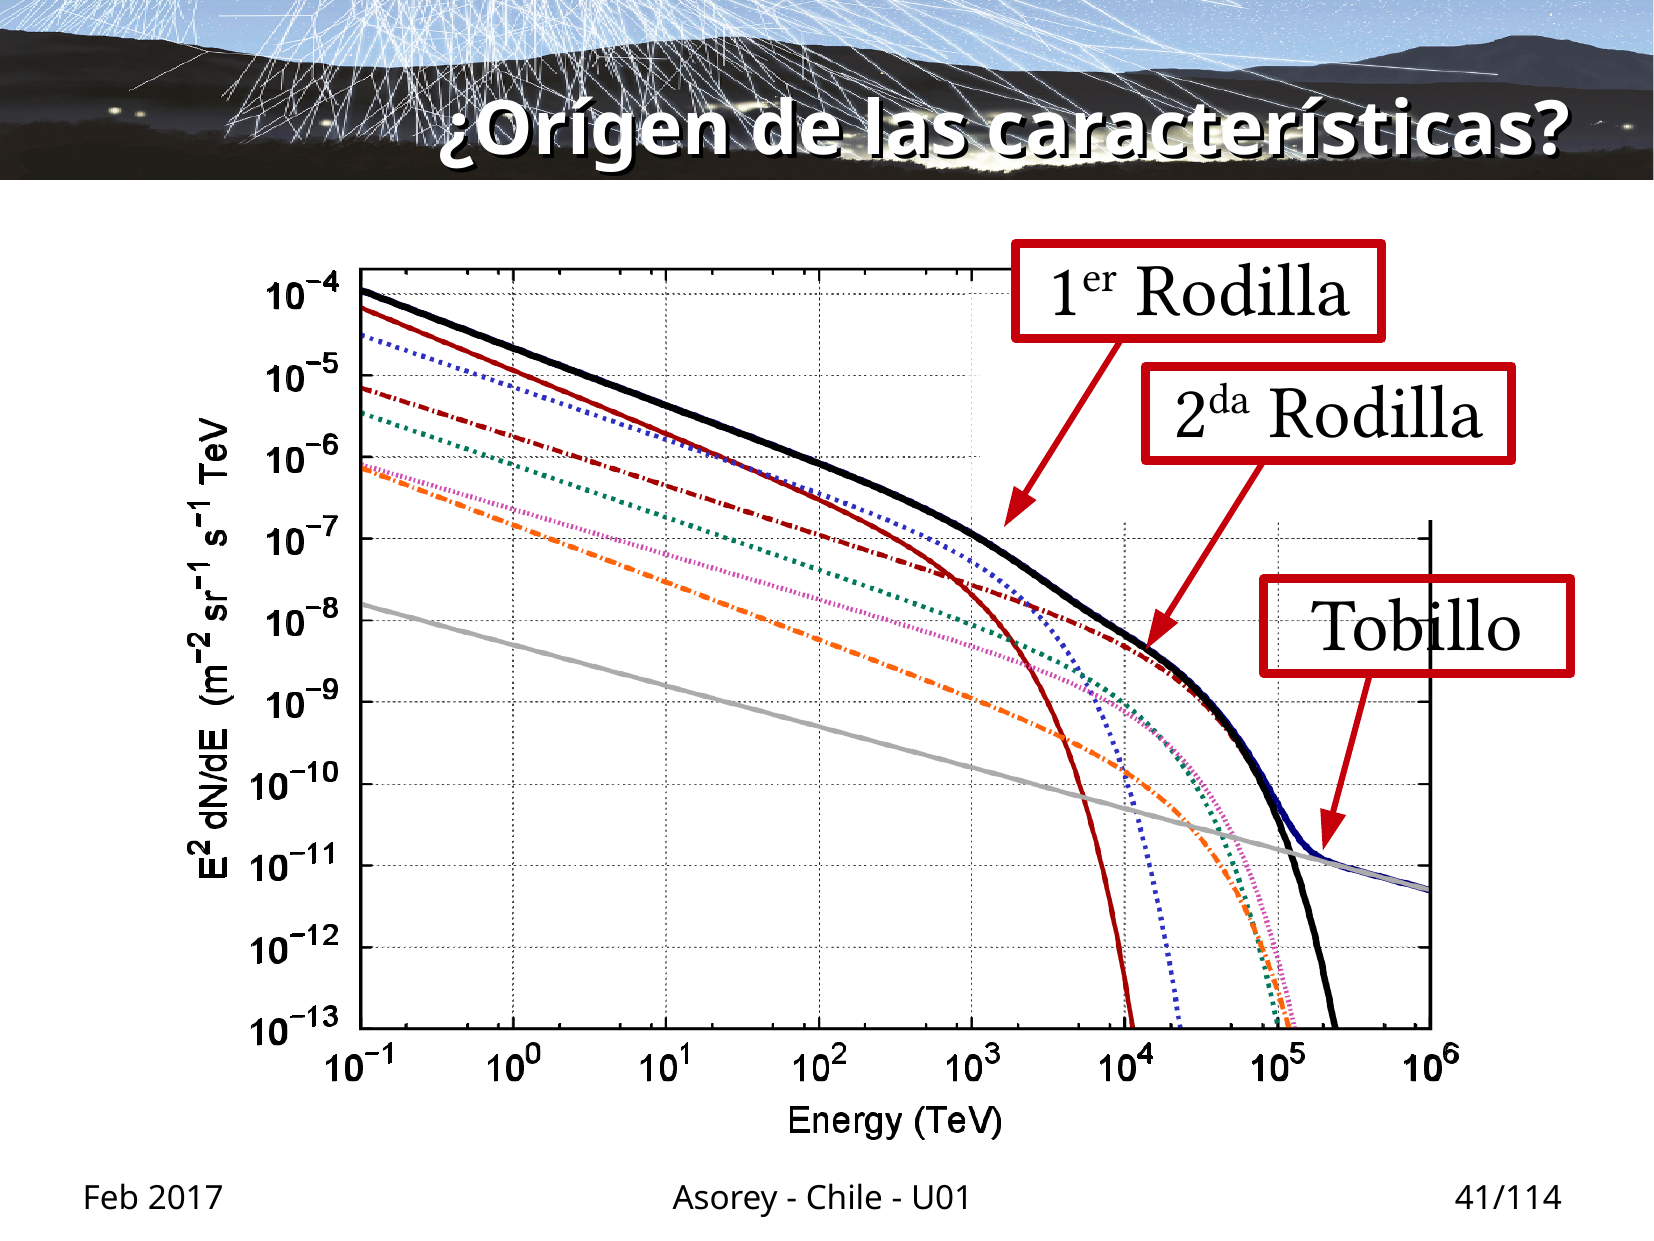

# ¿Orígen de las características?
1er Rodilla
2da Rodilla
Tobillo
Feb 2017
Asorey - Chile - U01
41